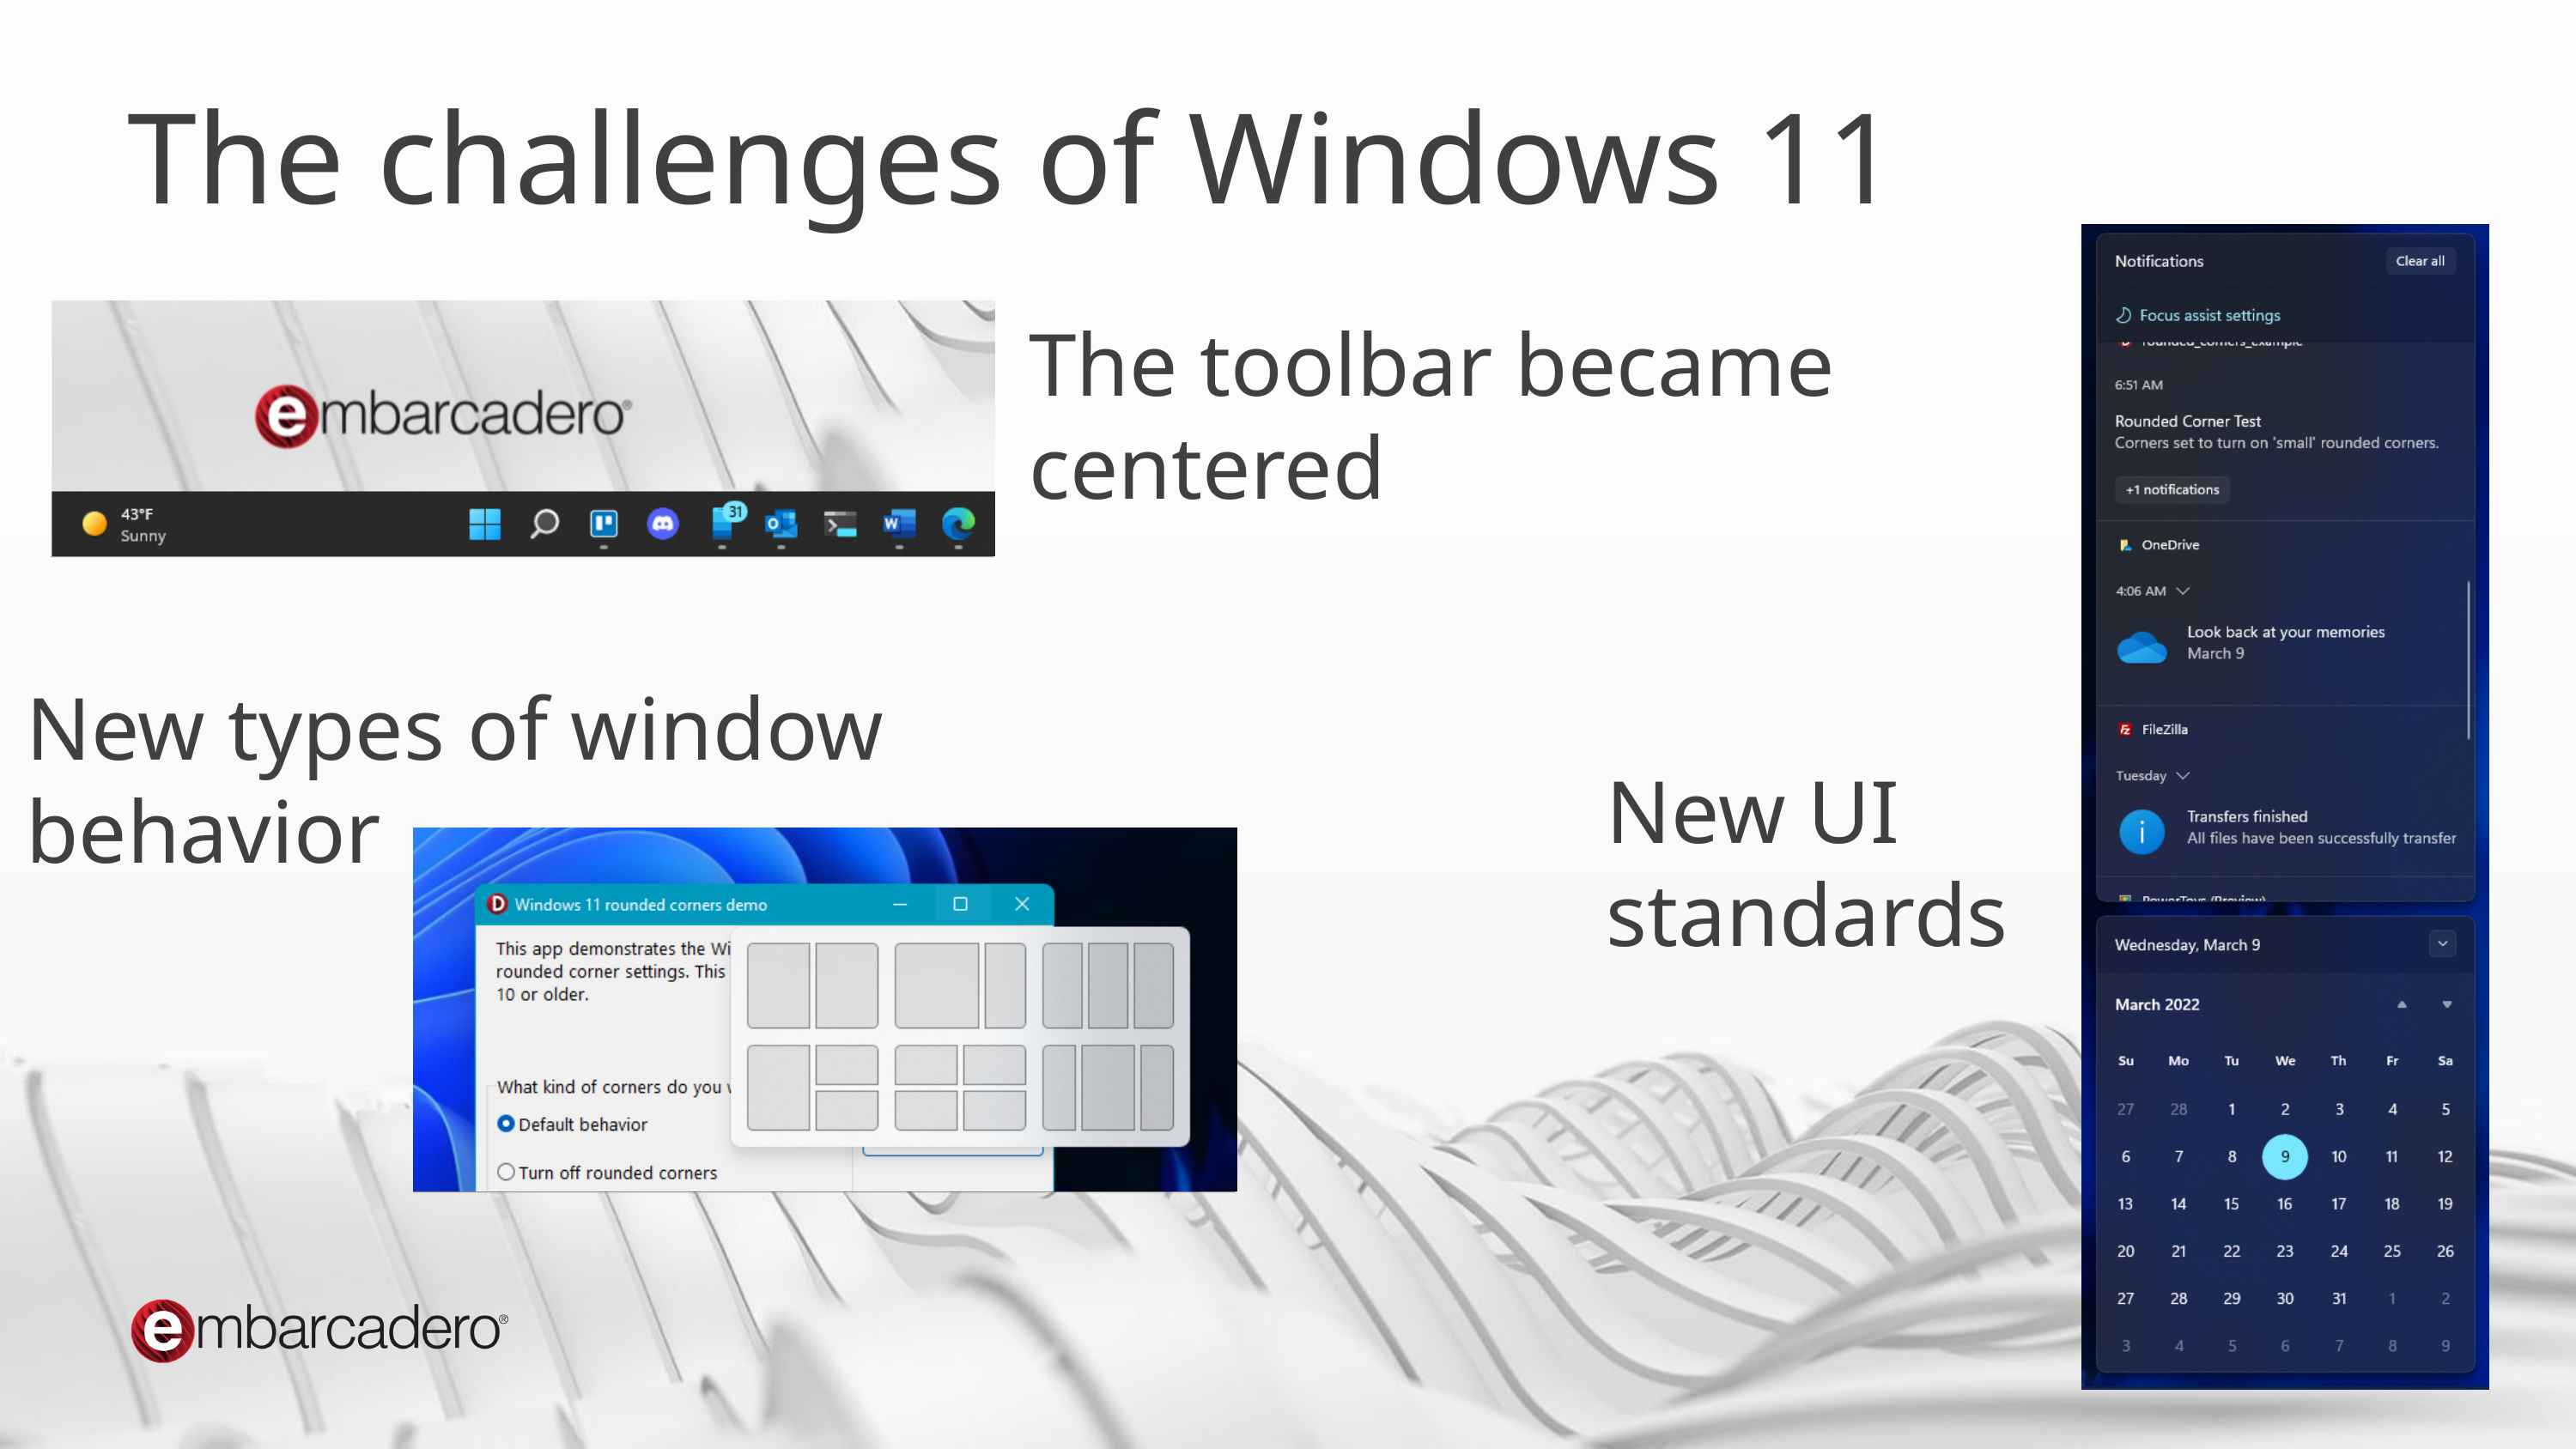

# The challenges of Windows 11
The toolbar became centered
New types of window behavior
New UI standards